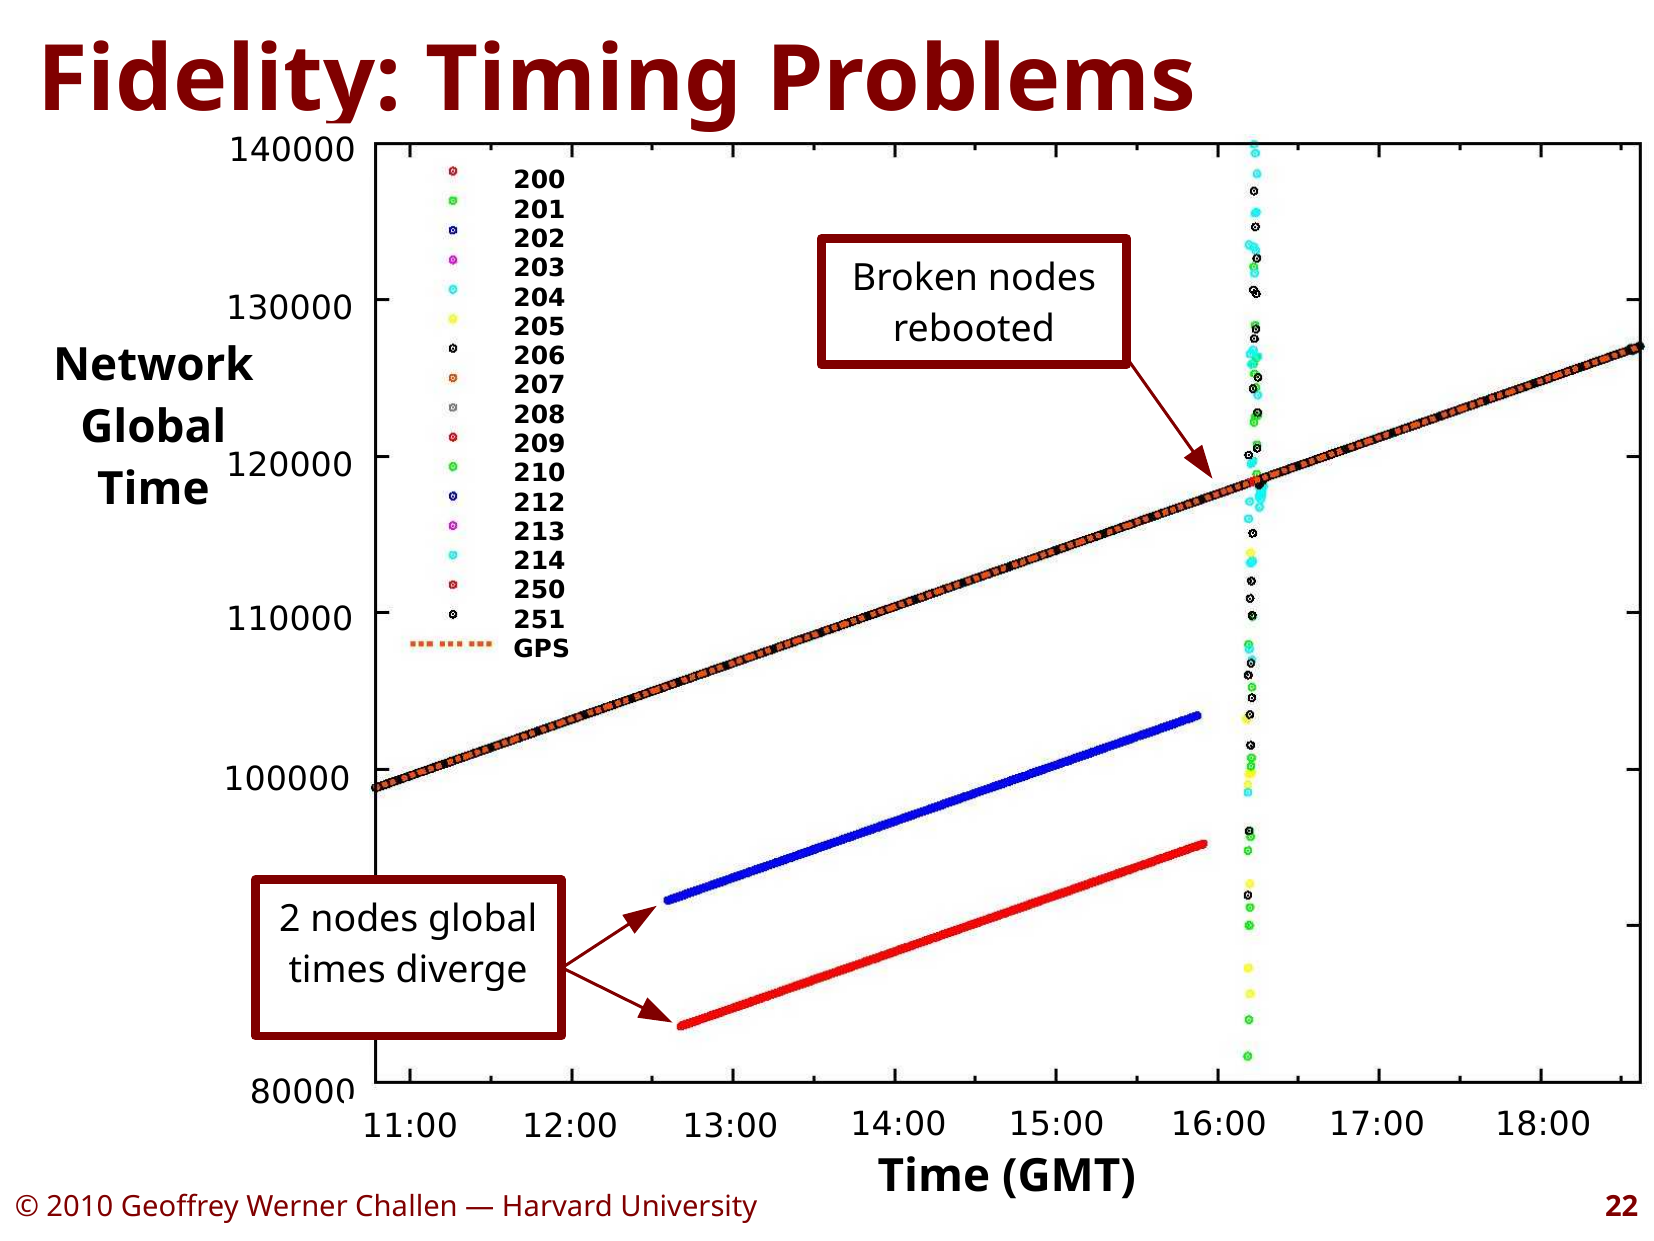

# Fidelity: Timing Problems
140000
200
201
202
203
204
205
206
207
208
209
210
212
213
214
250
251
GPS
Broken nodes
rebooted
130000
Network
Global
Time
120000
110000
100000
2 nodes global times diverge
90000
90000
80000
14:00
15:00
16:00
17:00
18:00
11:00
12:00
13:00
Time (GMT)
22